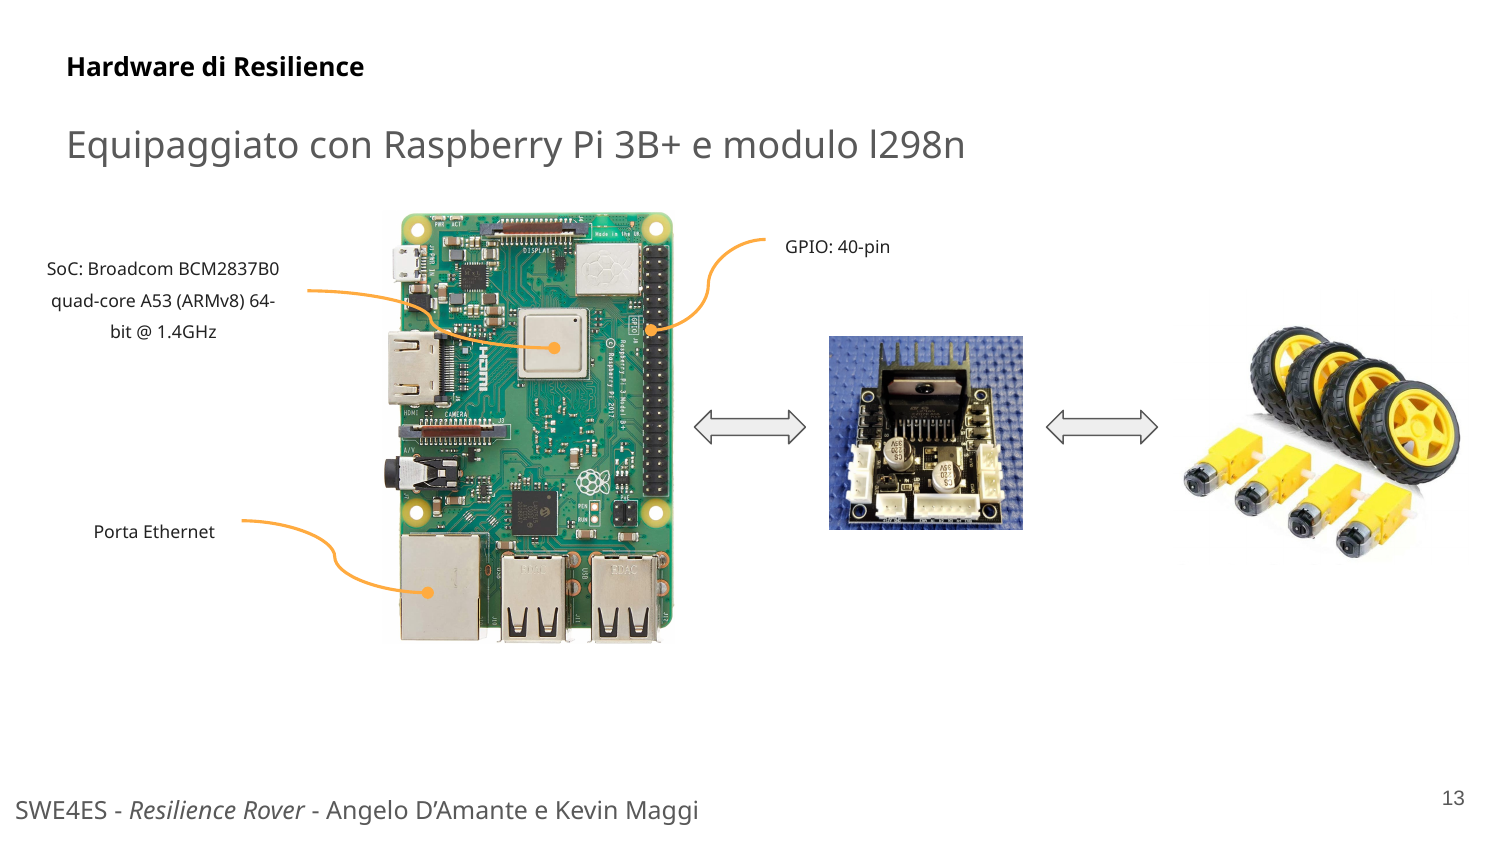

# Hardware di Resilience
Equipaggiato con Raspberry Pi 3B+ e modulo l298n
GPIO: 40-pin
SoC: Broadcom BCM2837B0 quad-core A53 (ARMv8) 64-bit @ 1.4GHz
Porta Ethernet